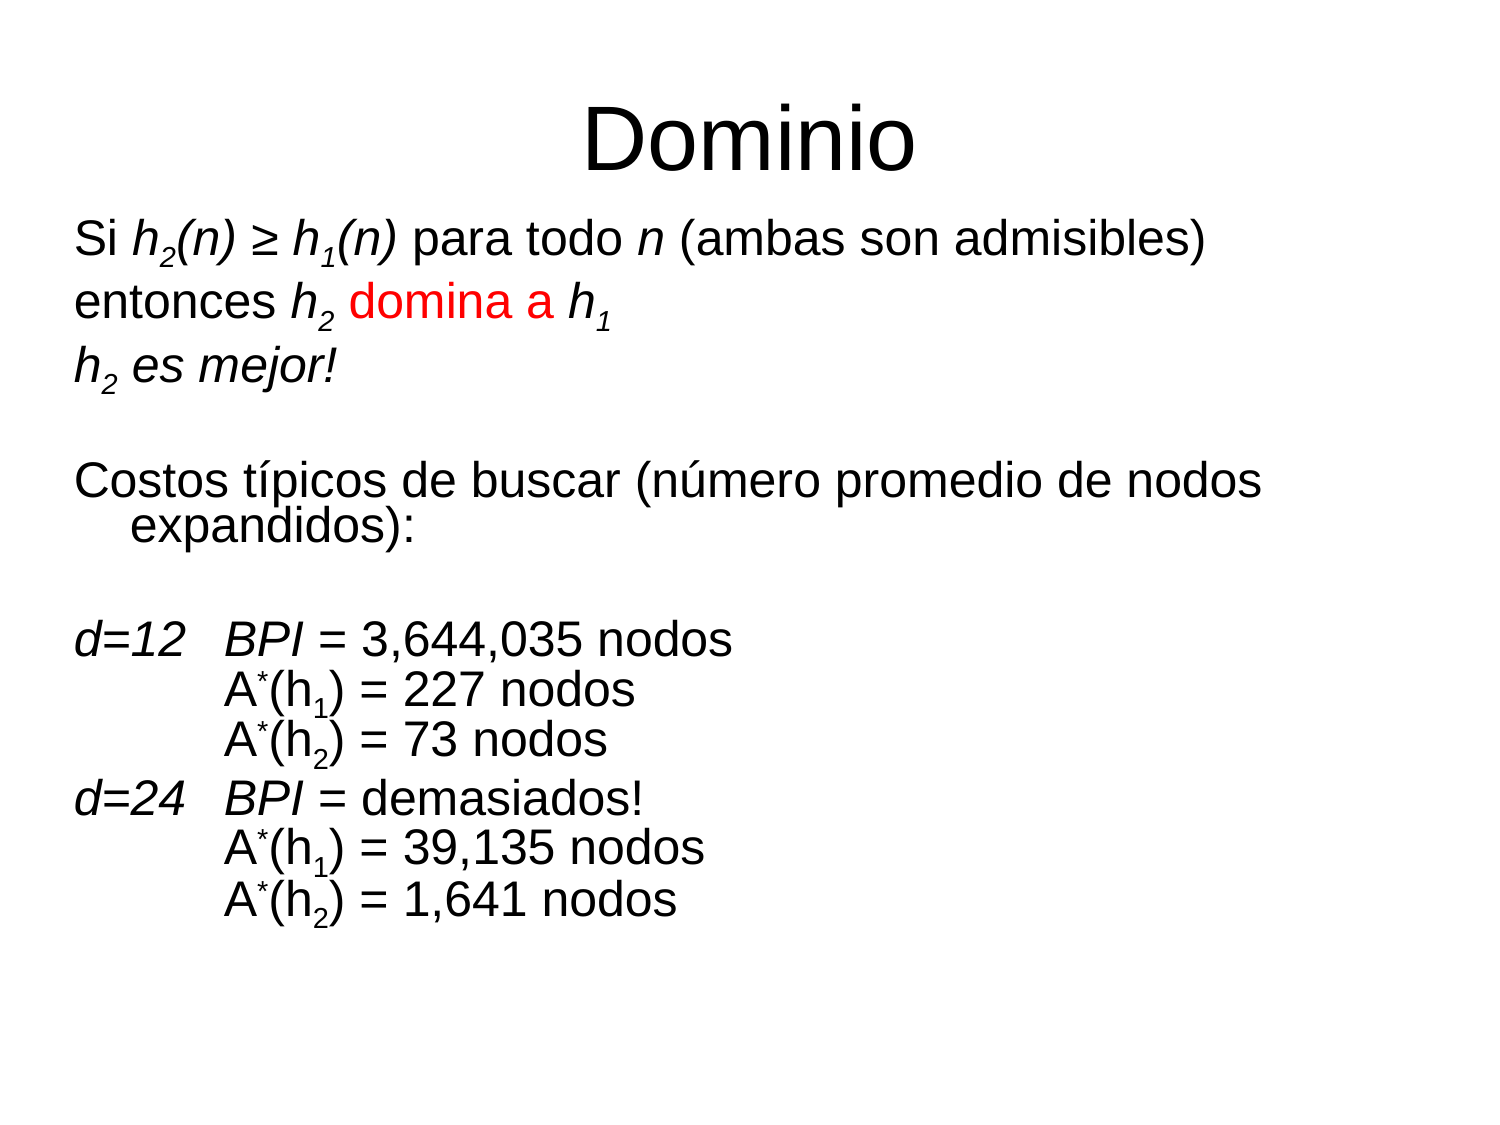

# Dominio
Si h2(n) ≥ h1(n) para todo n (ambas son admisibles)
entonces h2 domina a h1
h2 es mejor!
Costos típicos de buscar (número promedio de nodos expandidos):
d=12	BPI = 3,644,035 nodos
	A*(h1) = 227 nodos
	A*(h2) = 73 nodos
d=24 	BPI = demasiados!
	A*(h1) = 39,135 nodos
	A*(h2) = 1,641 nodos